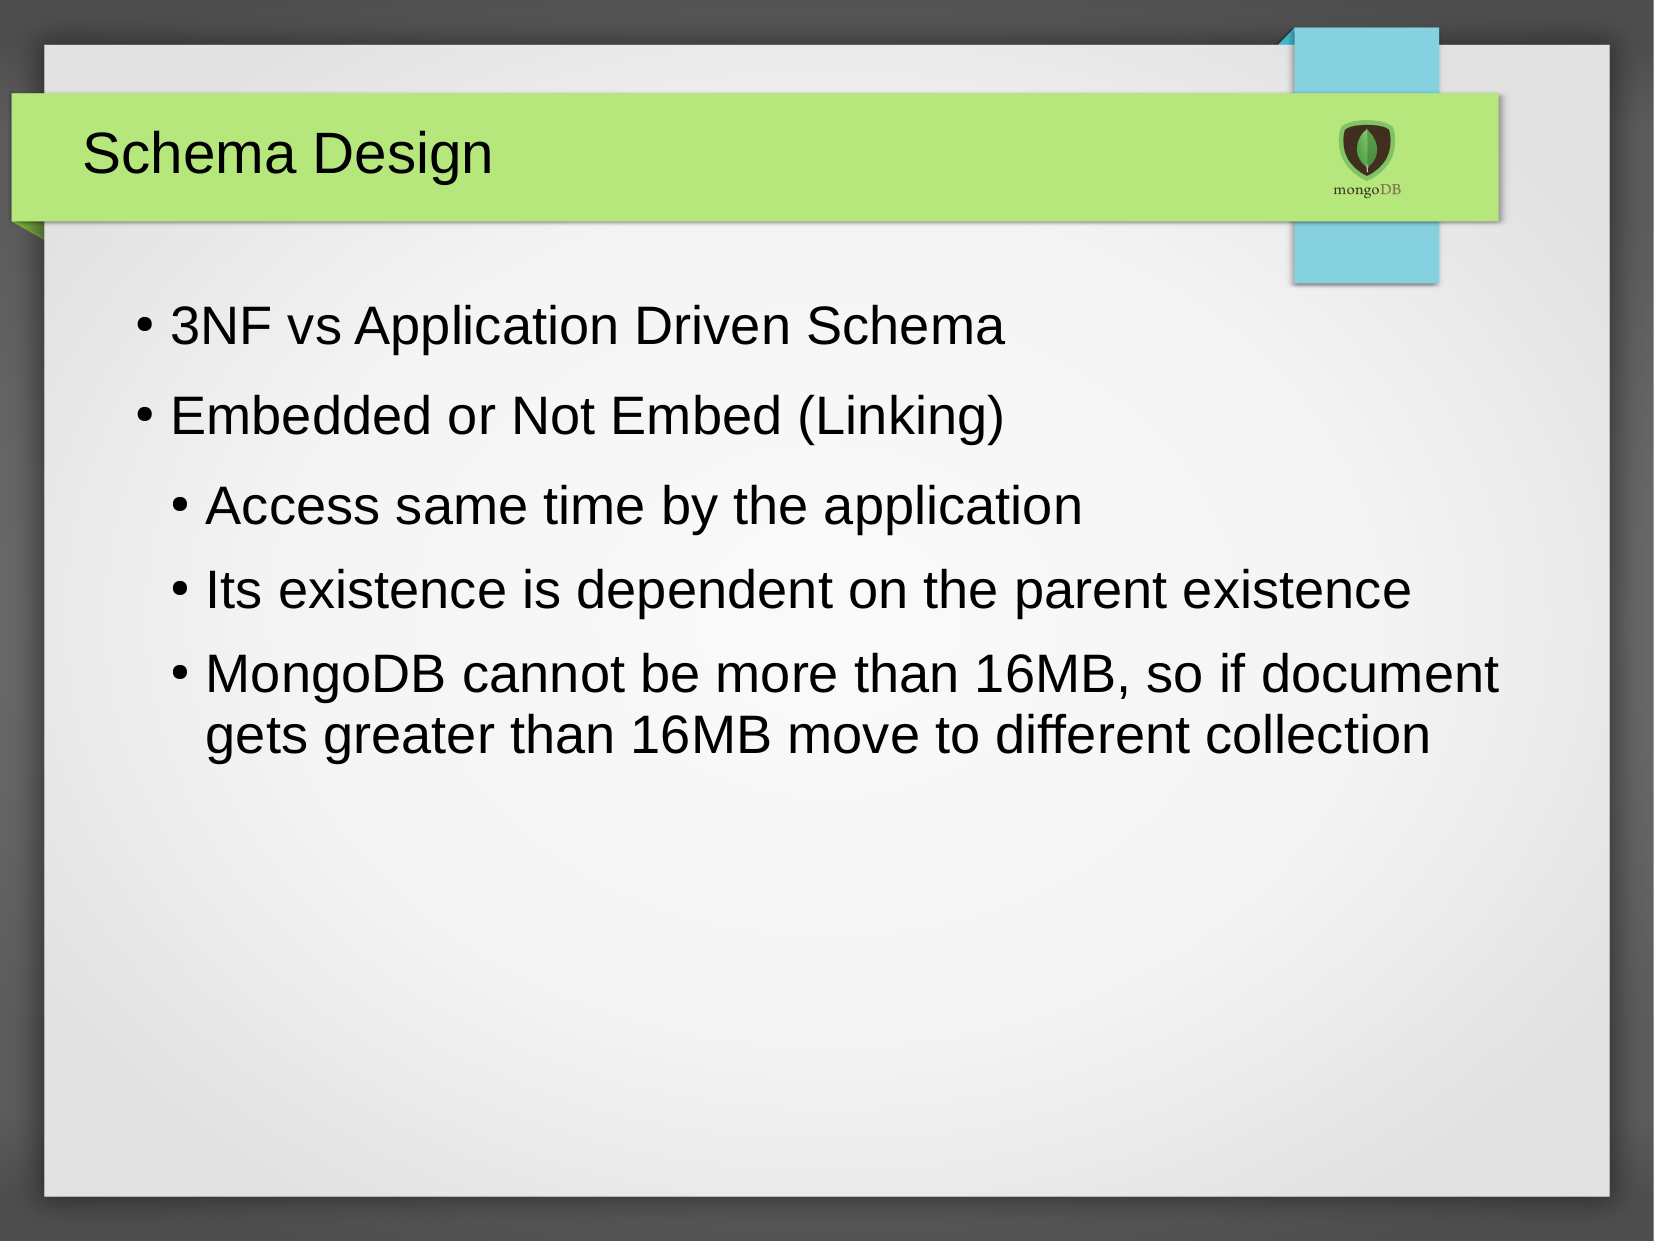

# Schema Design
3NF vs Application Driven Schema
Embedded or Not Embed (Linking)
Access same time by the application
Its existence is dependent on the parent existence
MongoDB cannot be more than 16MB, so if document gets greater than 16MB move to different collection